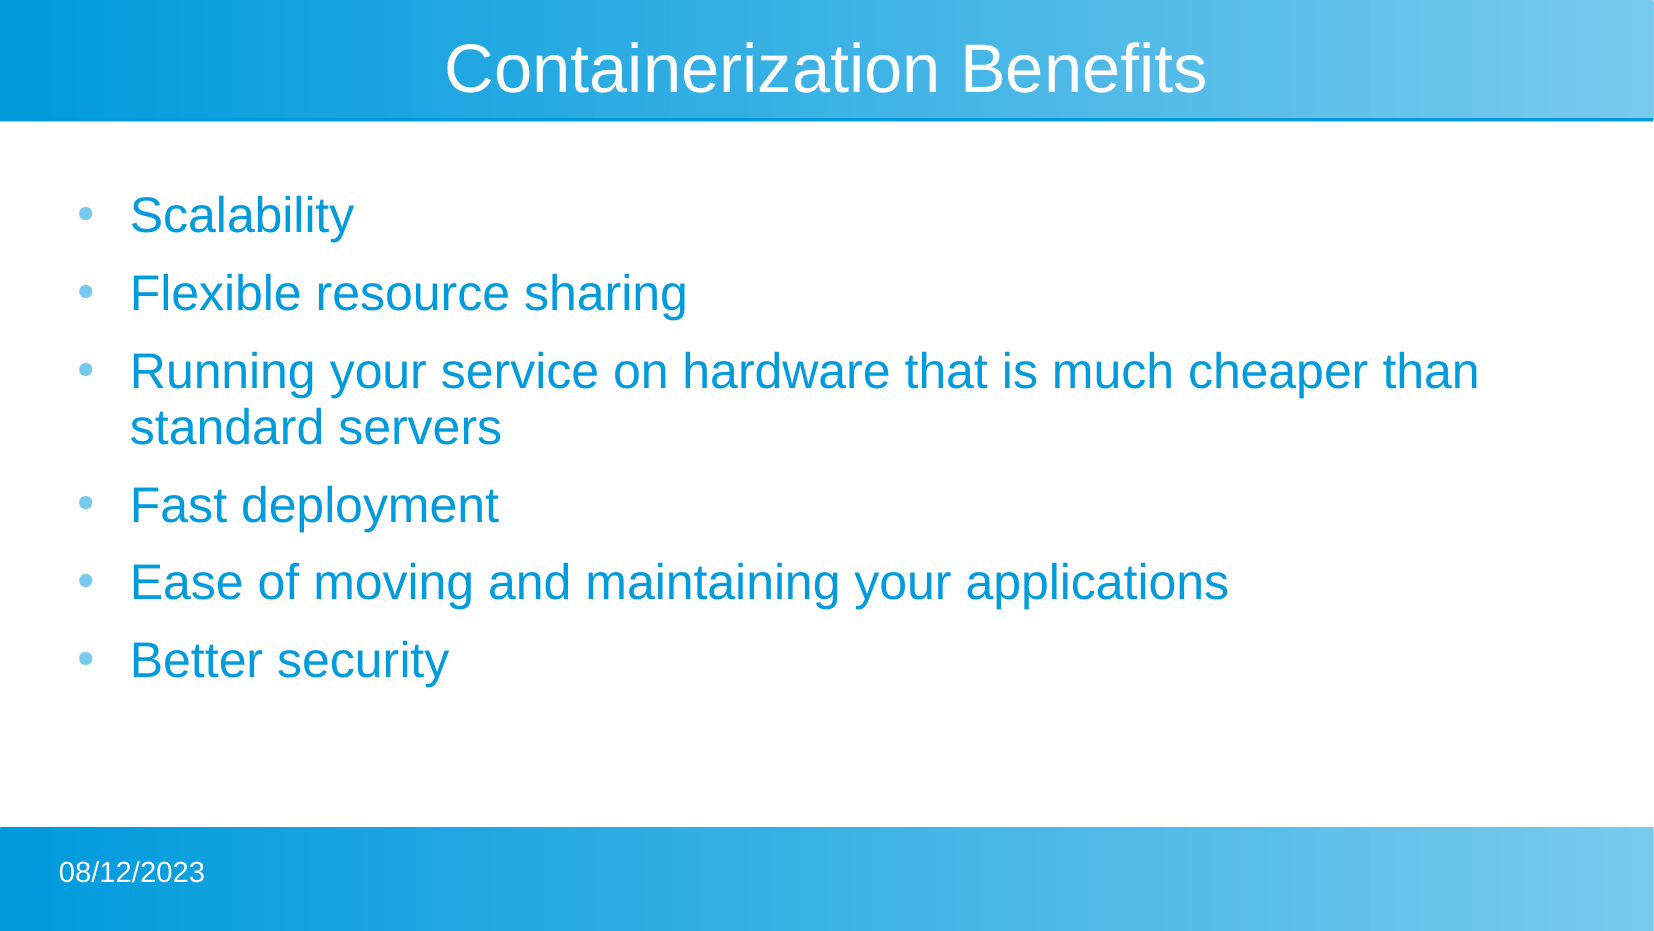

# Containerization Benefits
Scalability
Flexible resource sharing
Running your service on hardware that is much cheaper than standard servers
Fast deployment
Ease of moving and maintaining your applications
Better security
08/12/2023